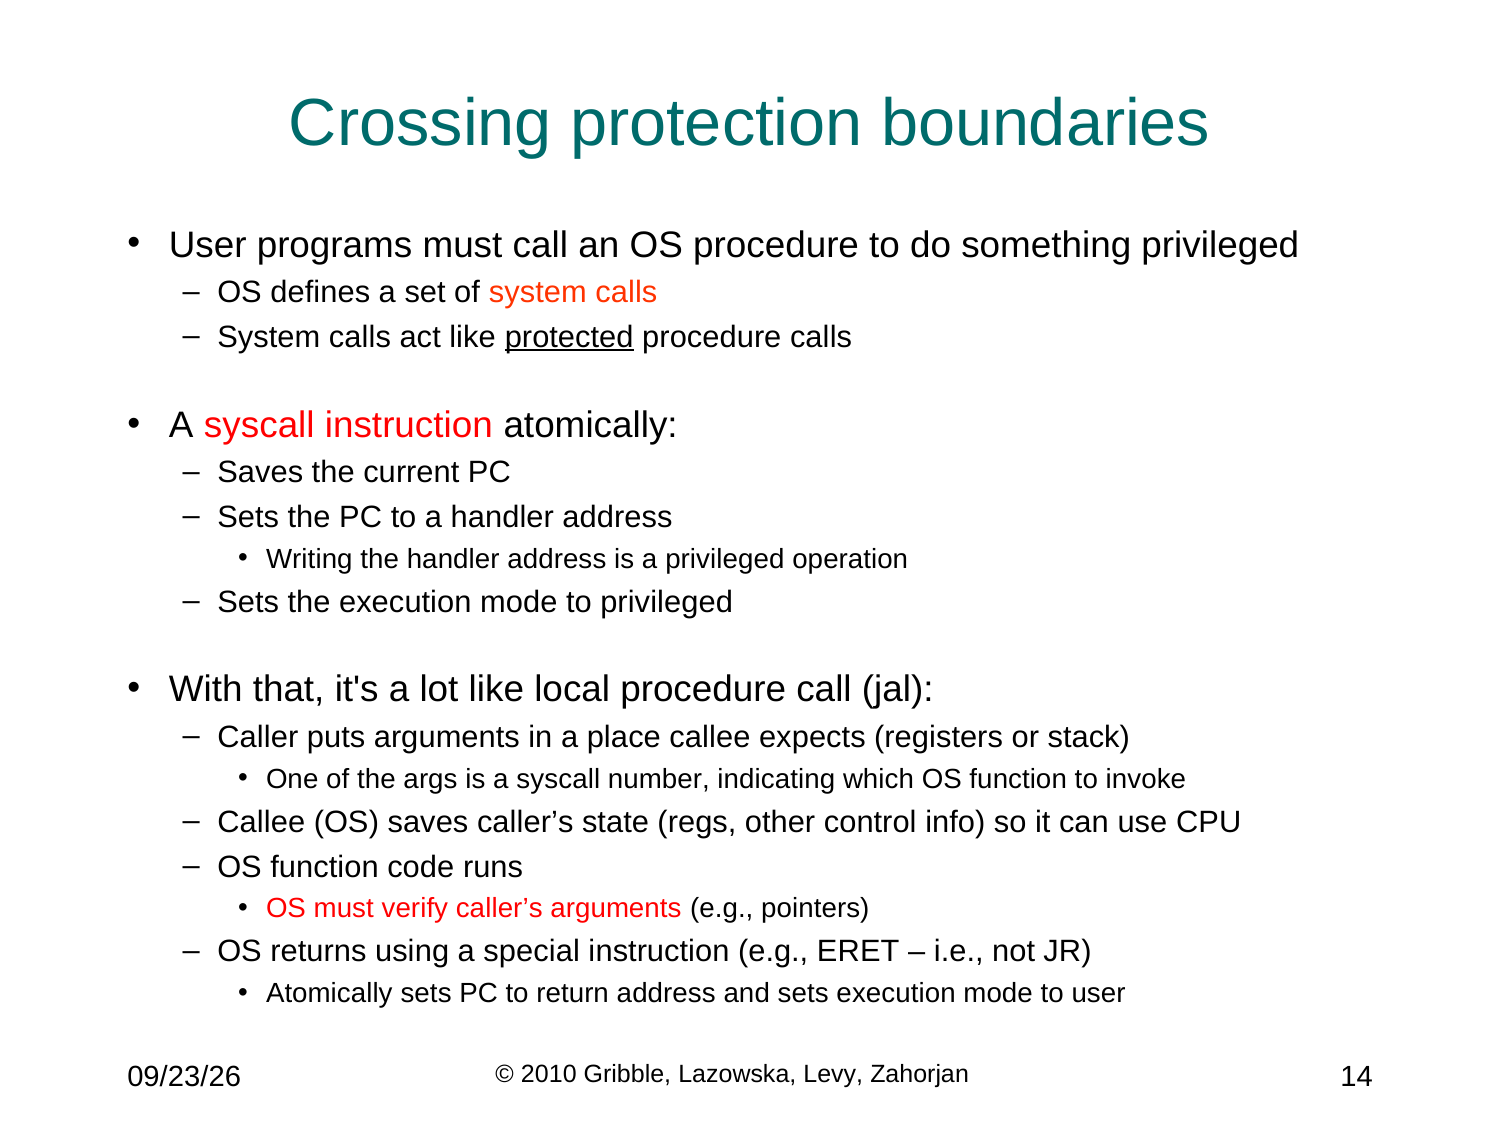

# Crossing protection boundaries
User programs must call an OS procedure to do something privileged
OS defines a set of system calls
System calls act like protected procedure calls
A syscall instruction atomically:
Saves the current PC
Sets the PC to a handler address
Writing the handler address is a privileged operation
Sets the execution mode to privileged
With that, it's a lot like local procedure call (jal):
Caller puts arguments in a place callee expects (registers or stack)
One of the args is a syscall number, indicating which OS function to invoke
Callee (OS) saves caller’s state (regs, other control info) so it can use CPU
OS function code runs
OS must verify caller’s arguments (e.g., pointers)
OS returns using a special instruction (e.g., ERET – i.e., not JR)
Atomically sets PC to return address and sets execution mode to user
14